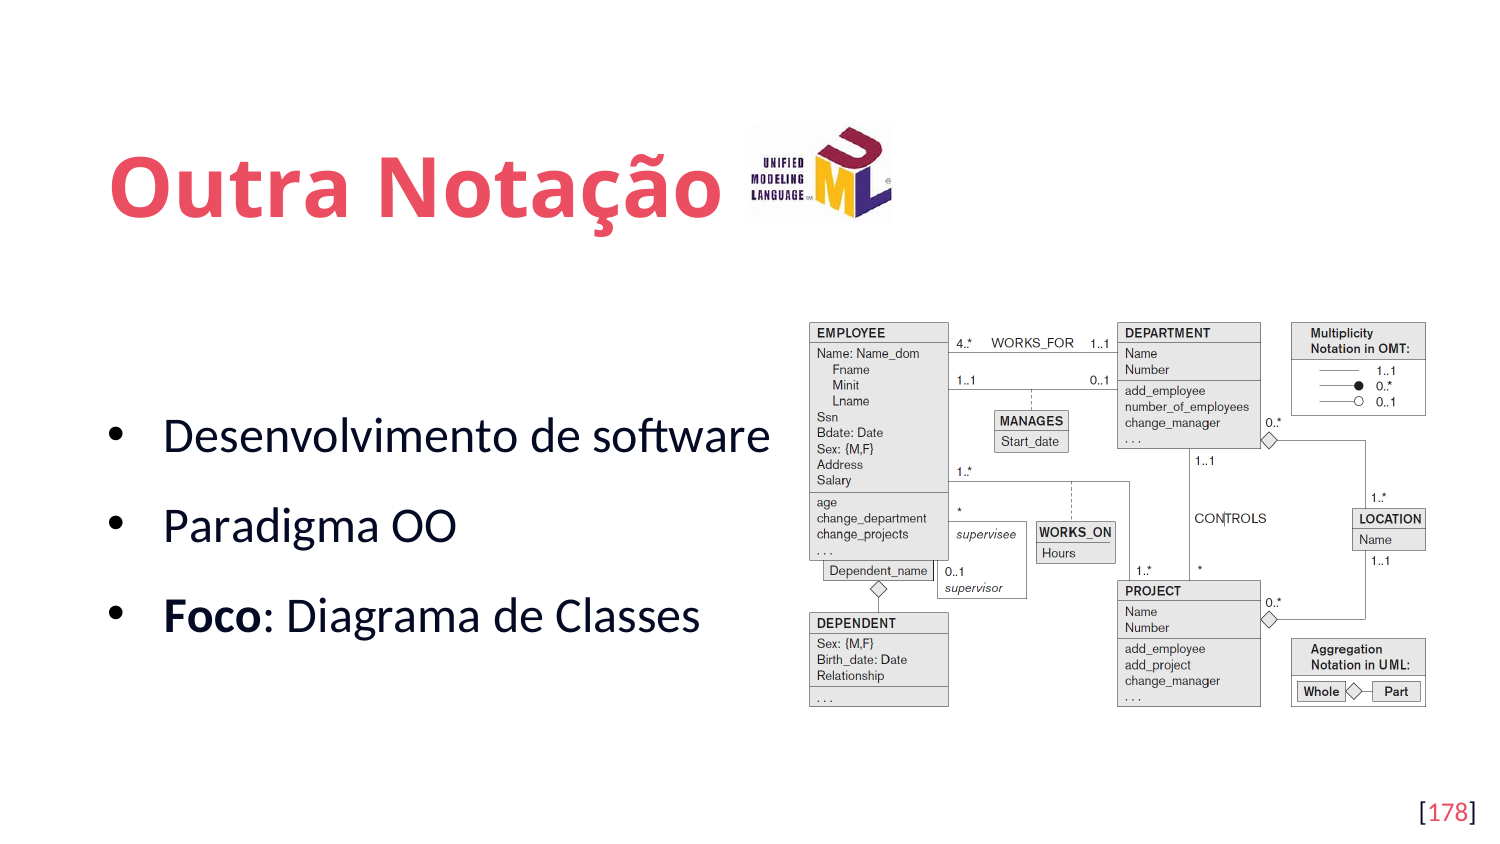

Outra Notação
Desenvolvimento de software
Paradigma OO
Foco: Diagrama de Classes